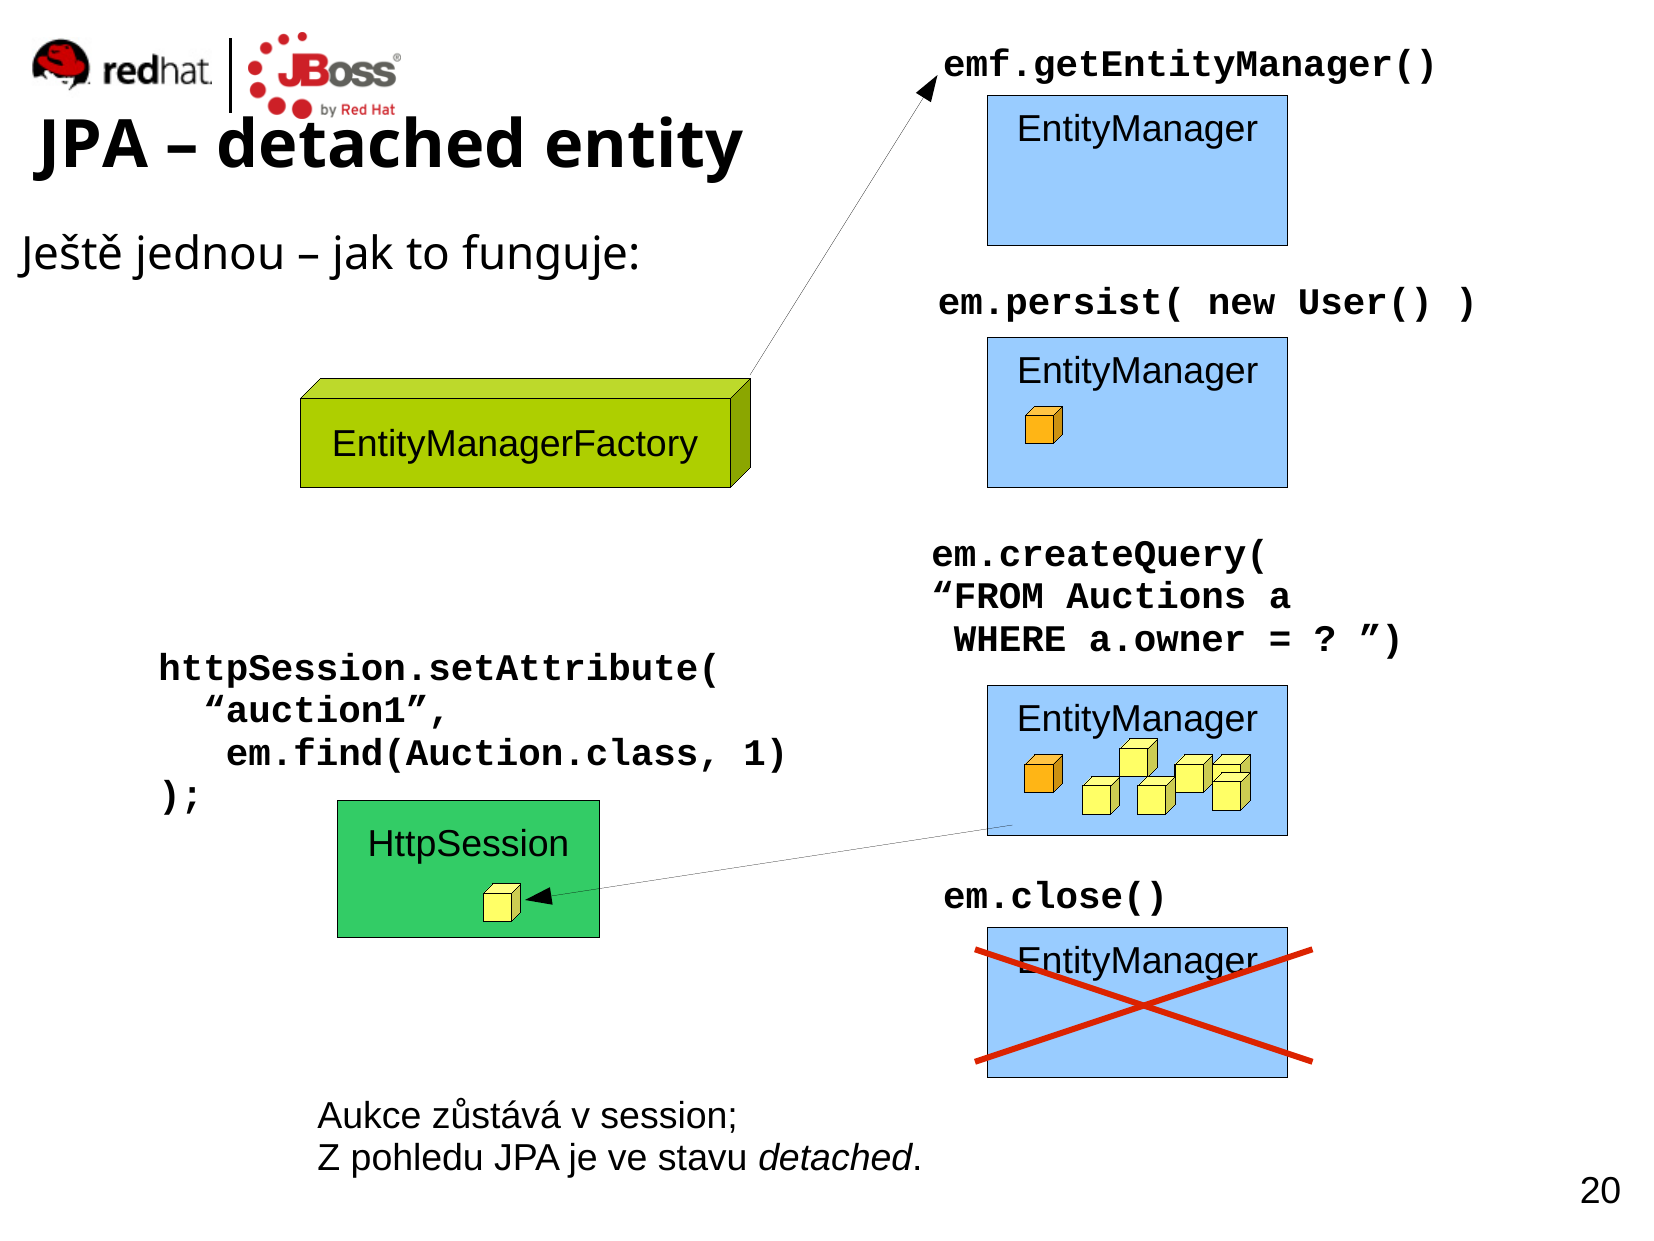

emf.getEntityManager()
# JPA – detached entity
EntityManager
Ještě jednou – jak to funguje:
em.persist( new User() )
EntityManager
EntityManagerFactory
em.createQuery(
“FROM Auctions a
 WHERE a.owner = ? ”)
httpSession.setAttribute(
 “auction1”,
 em.find(Auction.class, 1)
);
EntityManager
HttpSession
em.close()
EntityManager
Aukce zůstává v session;
Z pohledu JPA je ve stavu detached.